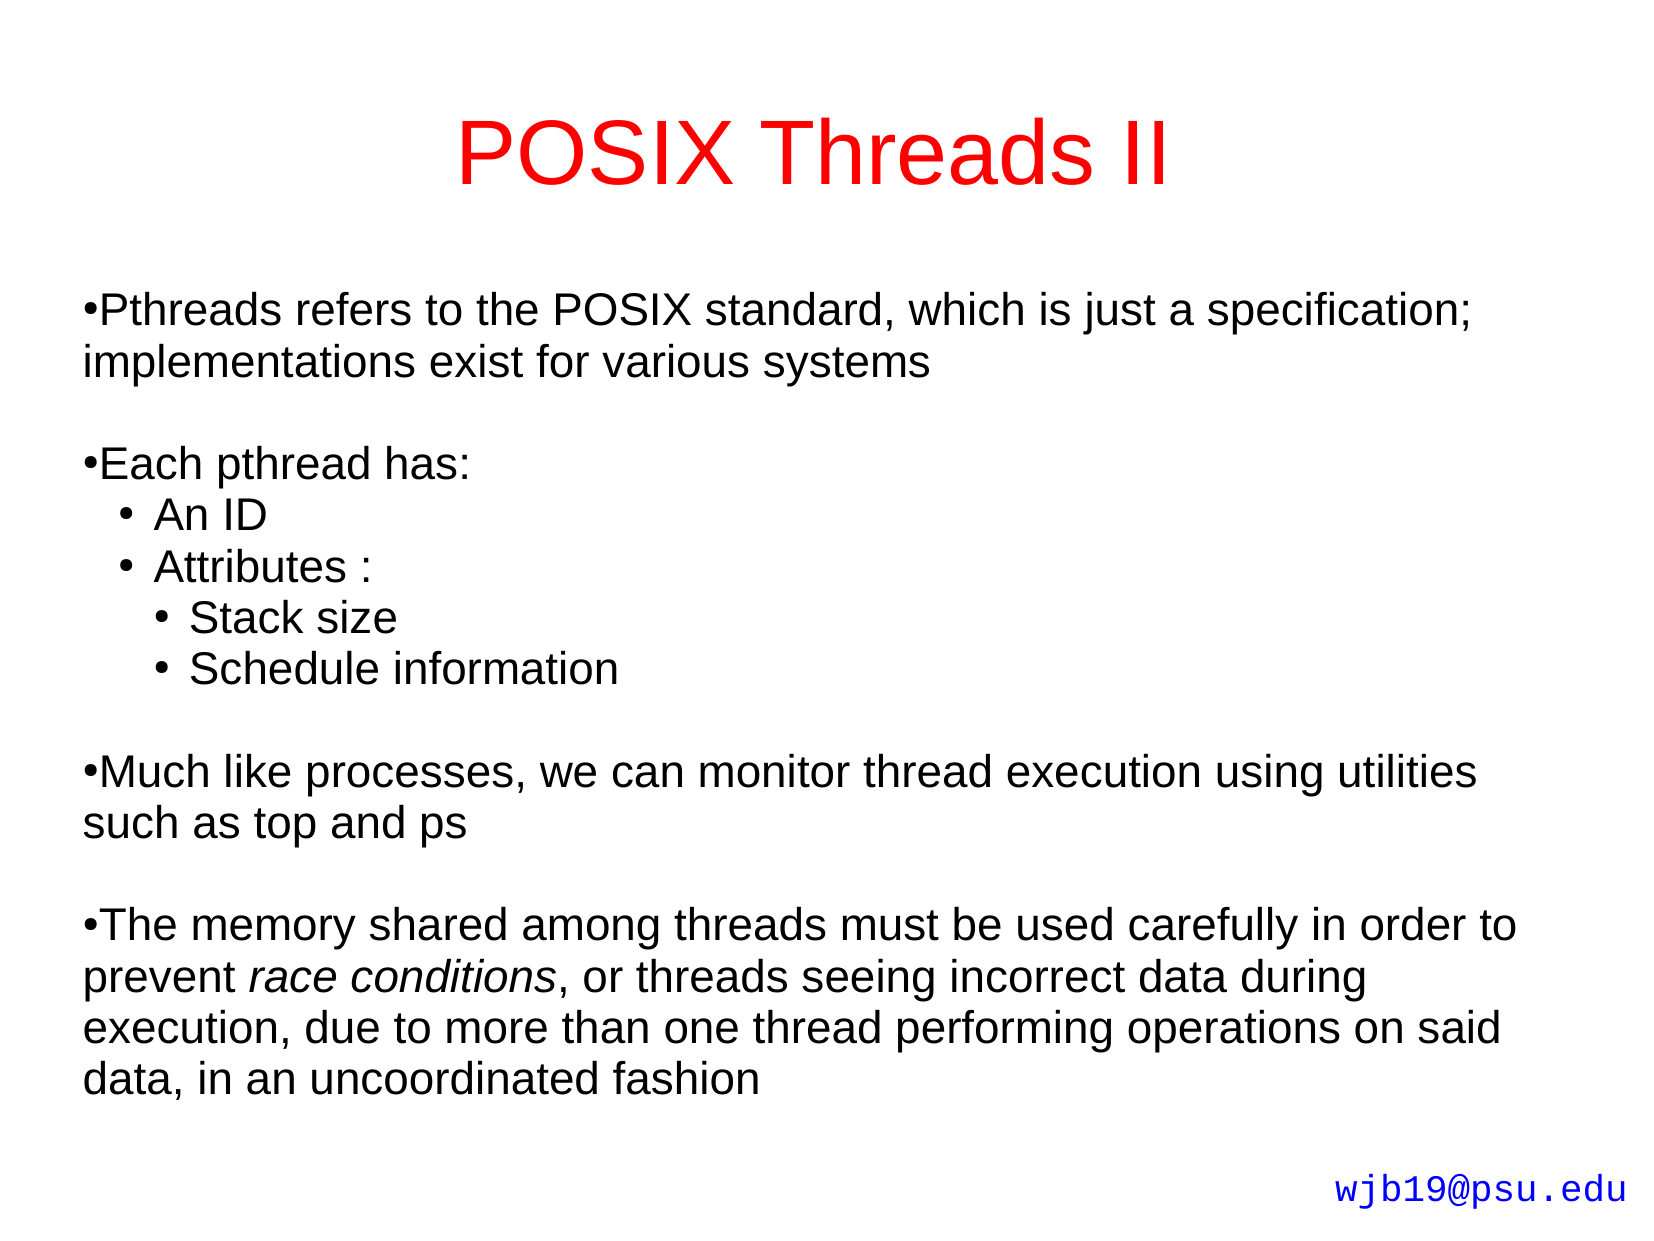

# POSIX Threads II
Pthreads refers to the POSIX standard, which is just a specification; implementations exist for various systems
Each pthread has:
An ID
Attributes :
Stack size
Schedule information
Much like processes, we can monitor thread execution using utilities such as top and ps
The memory shared among threads must be used carefully in order to prevent race conditions, or threads seeing incorrect data during execution, due to more than one thread performing operations on said data, in an uncoordinated fashion
wjb19@psu.edu